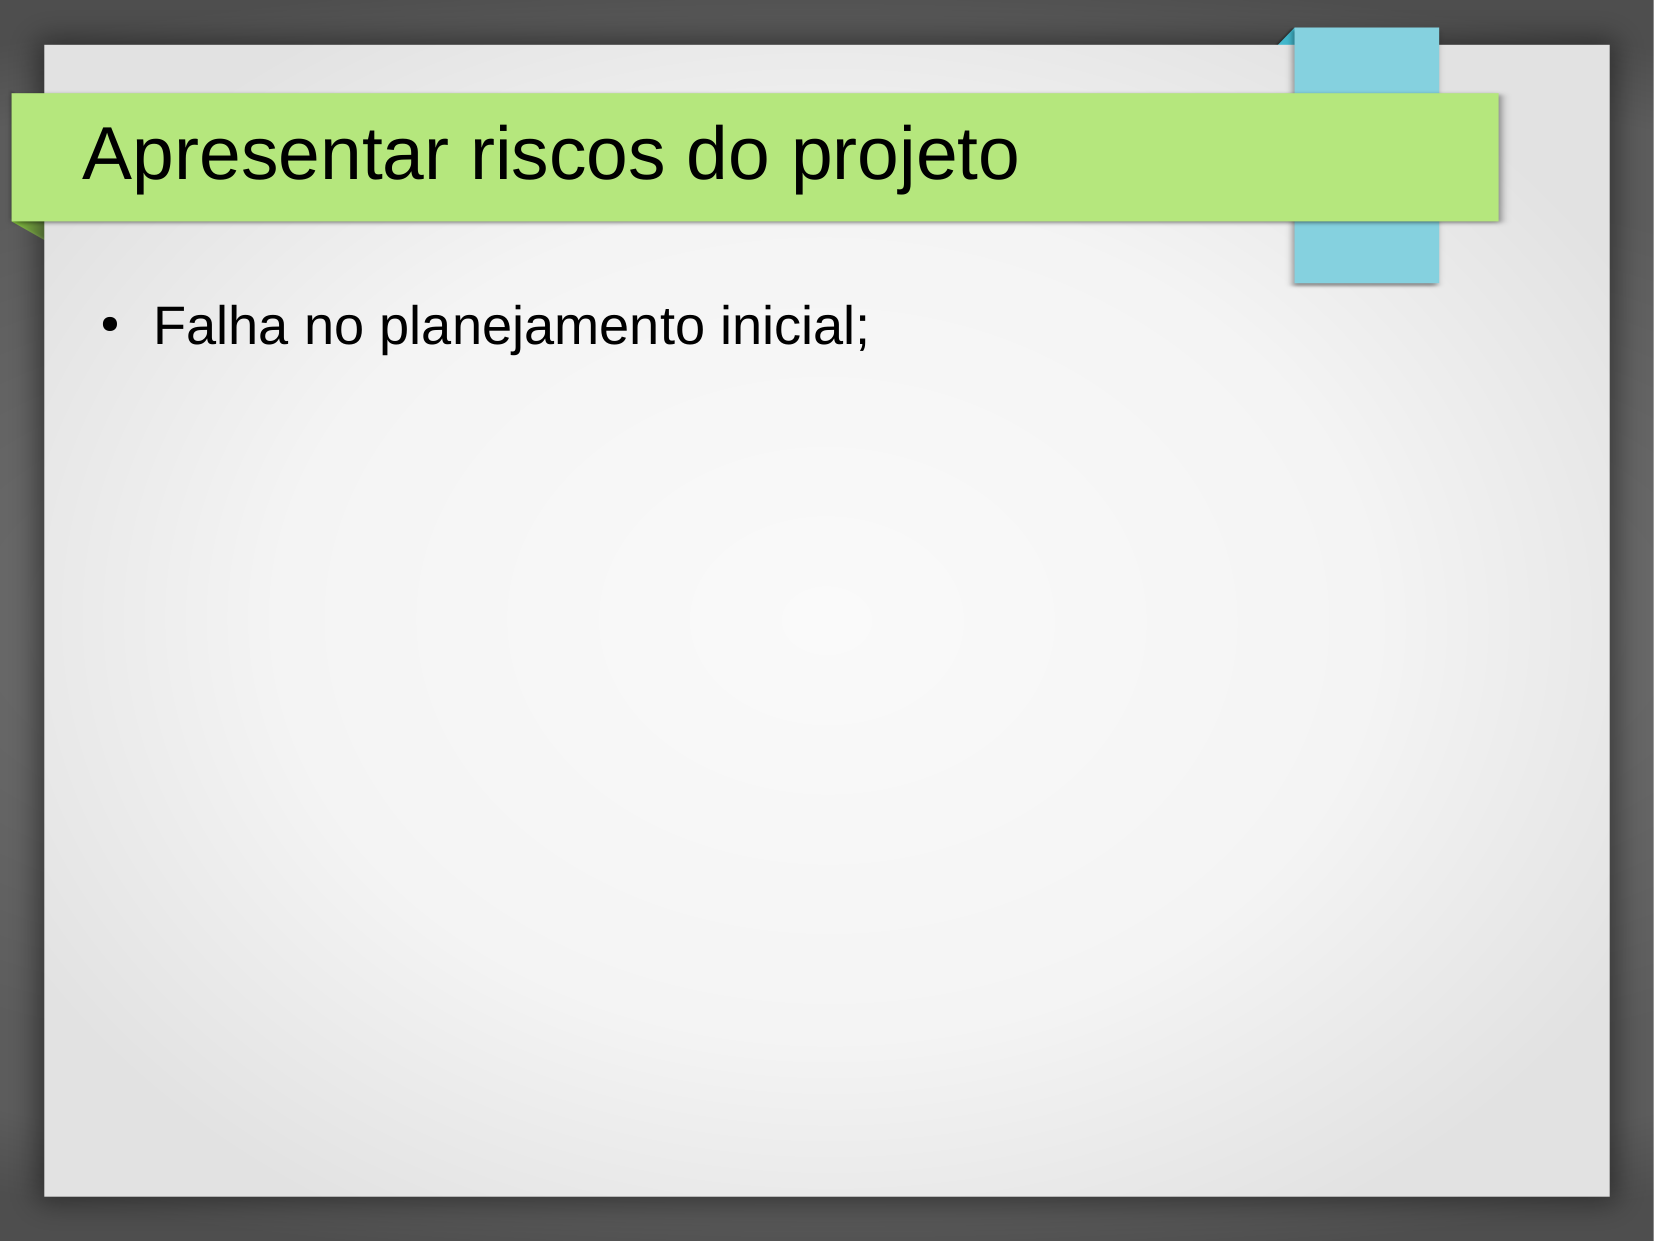

# Apresentar riscos do projeto
Falha no planejamento inicial;